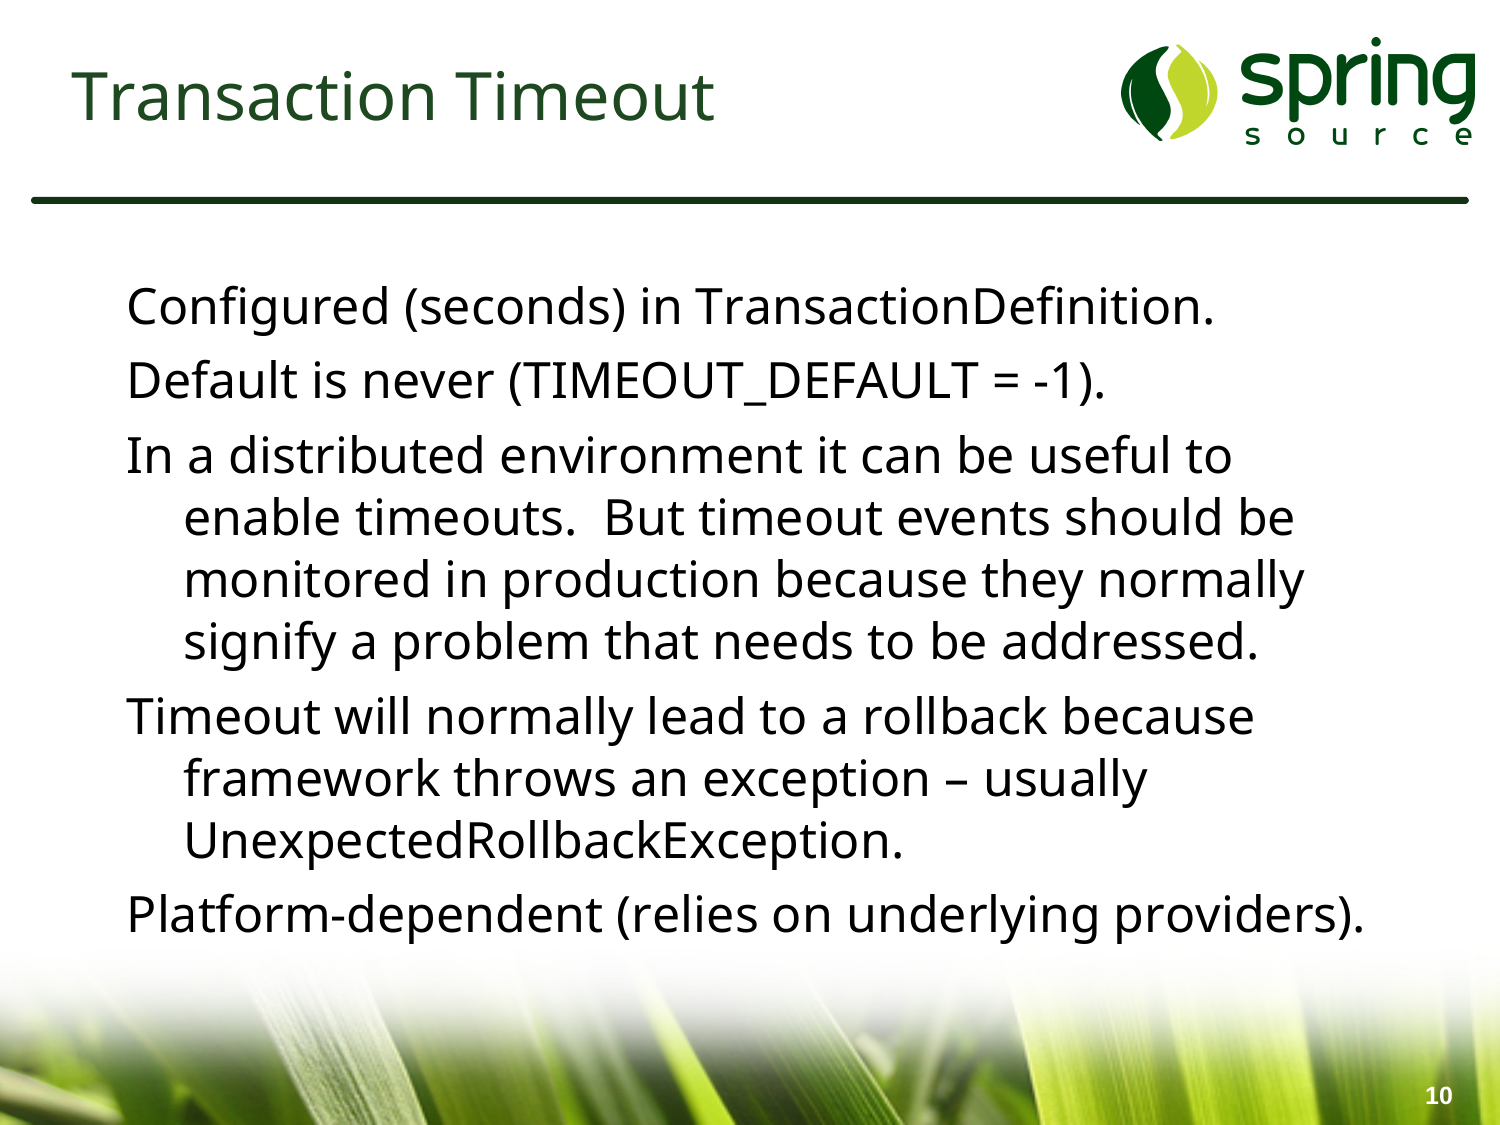

# Transaction Timeout
Configured (seconds) in TransactionDefinition.
Default is never (TIMEOUT_DEFAULT = -1).
In a distributed environment it can be useful to enable timeouts. But timeout events should be monitored in production because they normally signify a problem that needs to be addressed.
Timeout will normally lead to a rollback because framework throws an exception – usually UnexpectedRollbackException.
Platform-dependent (relies on underlying providers).